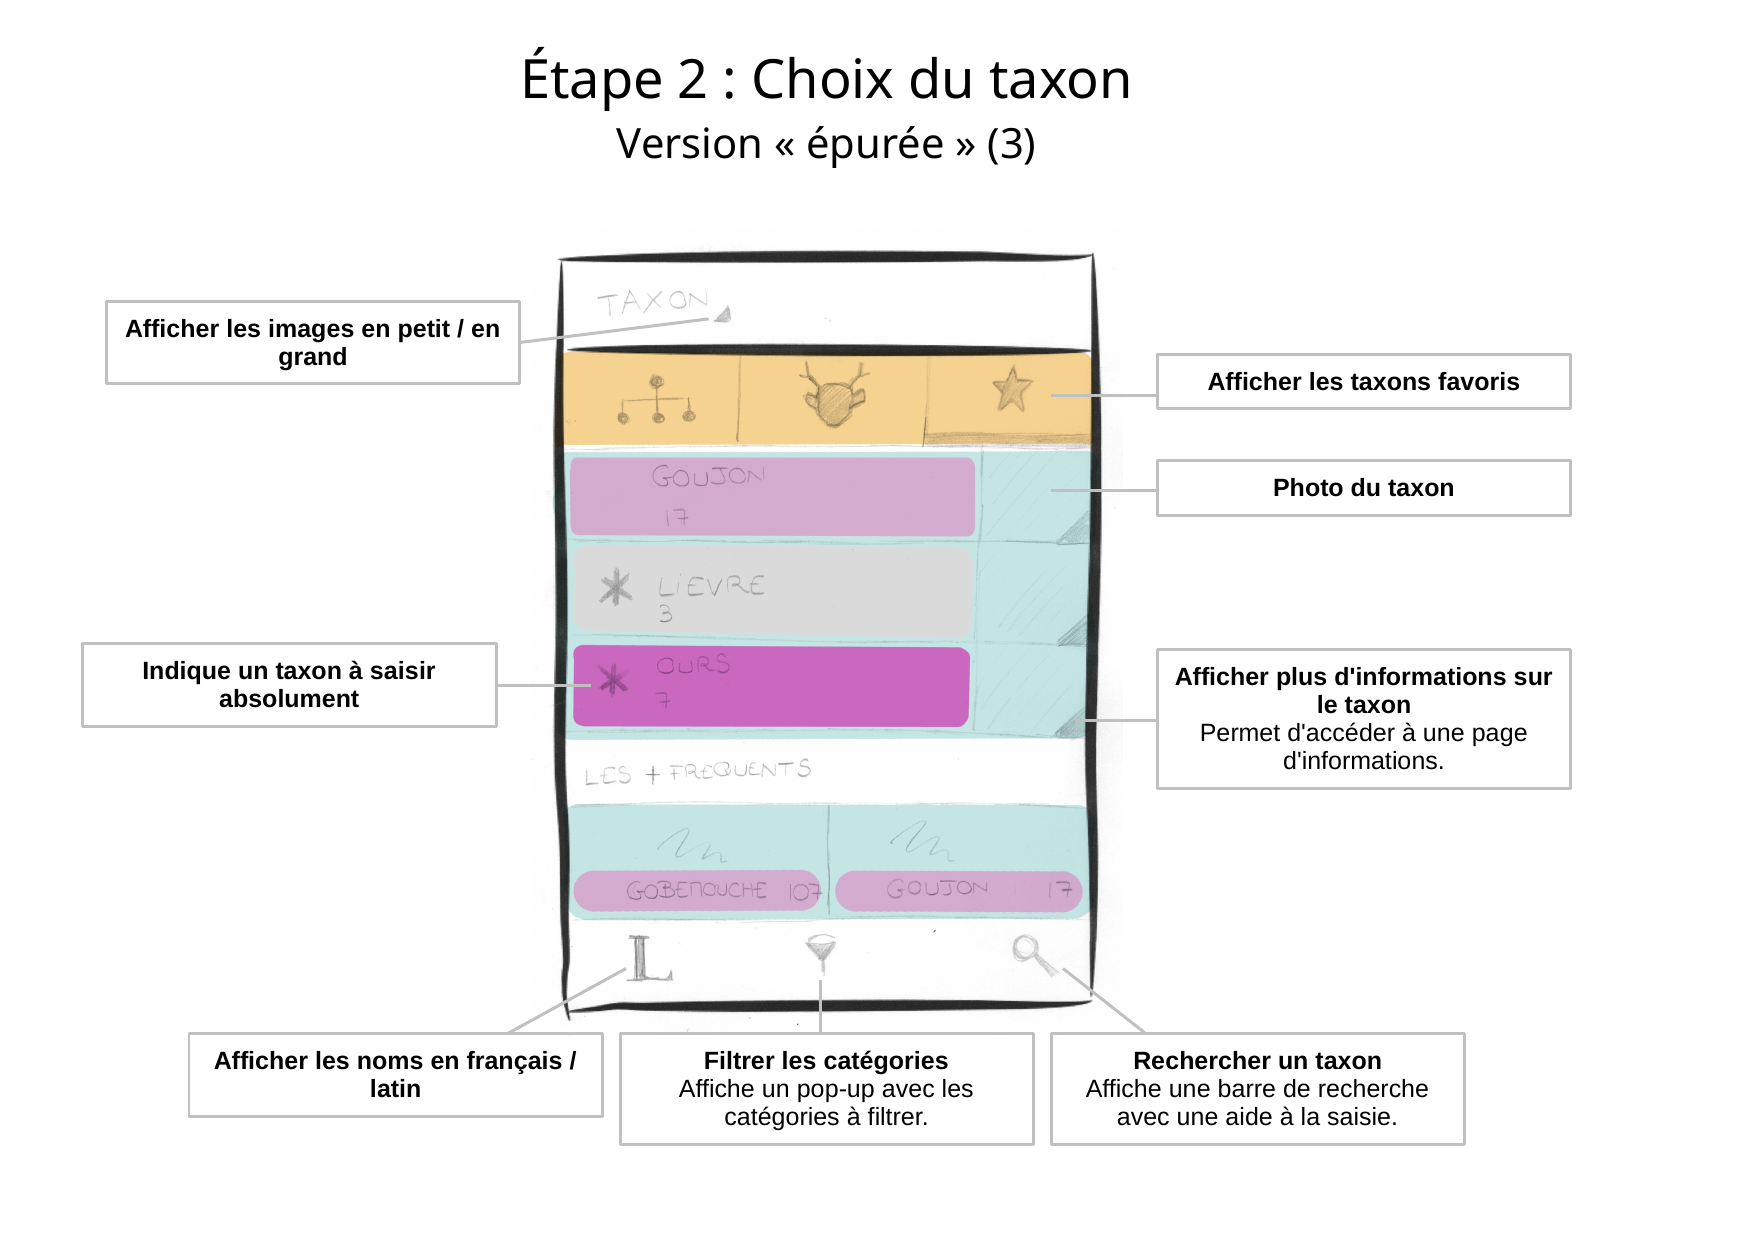

Étape 2 : Choix du taxon
Version « épurée » (3)
Afficher les images en petit / en grand
Afficher les taxons favoris
Photo du taxon
Indique un taxon à saisir absolument
Afficher plus d'informations sur le taxon
Permet d'accéder à une page d'informations.
Afficher les noms en français / latin
# Filtrer les catégories Affiche un pop-up avec les catégories à filtrer.
Rechercher un taxon
Affiche une barre de recherche avec une aide à la saisie.